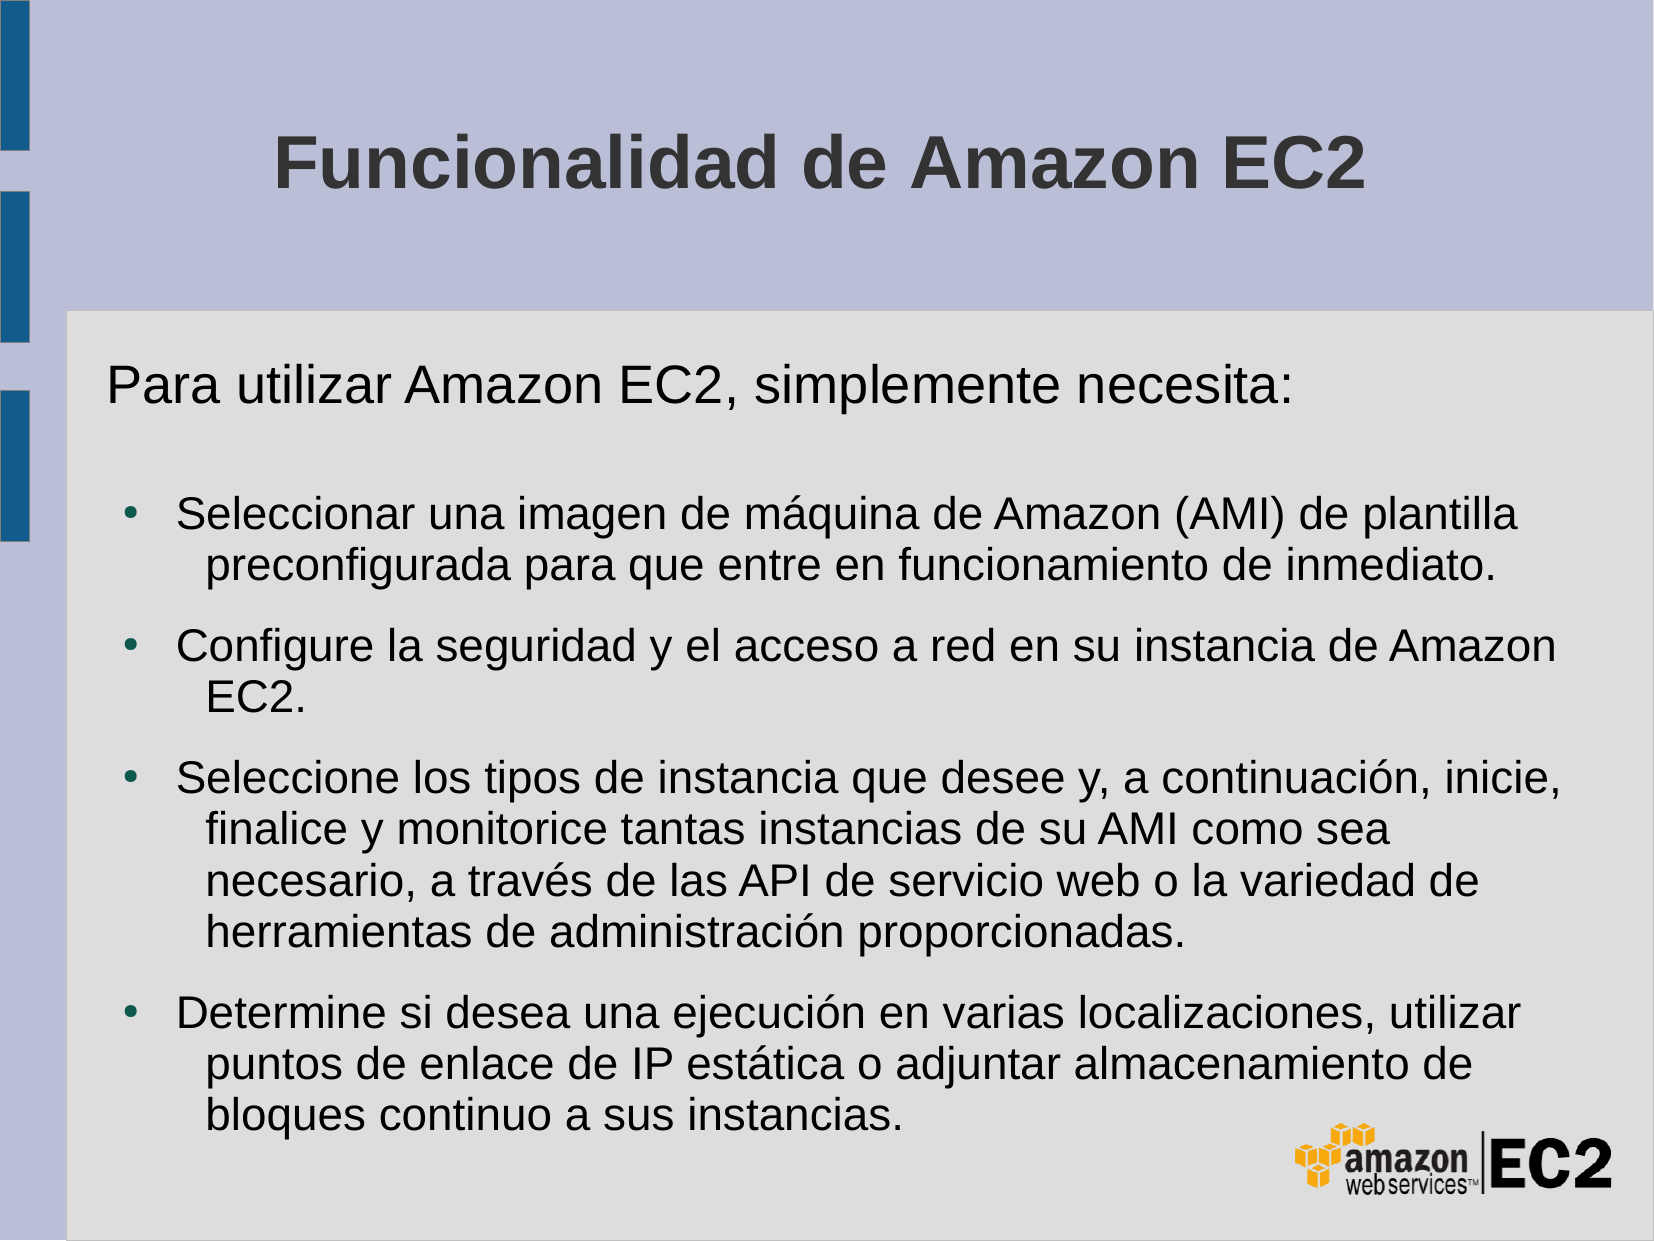

# Funcionalidad de Amazon EC2
Para utilizar Amazon EC2, simplemente necesita:
Seleccionar una imagen de máquina de Amazon (AMI) de plantilla preconfigurada para que entre en funcionamiento de inmediato.
Configure la seguridad y el acceso a red en su instancia de Amazon EC2.
Seleccione los tipos de instancia que desee y, a continuación, inicie, finalice y monitorice tantas instancias de su AMI como sea necesario, a través de las API de servicio web o la variedad de herramientas de administración proporcionadas.
Determine si desea una ejecución en varias localizaciones, utilizar puntos de enlace de IP estática o adjuntar almacenamiento de bloques continuo a sus instancias.